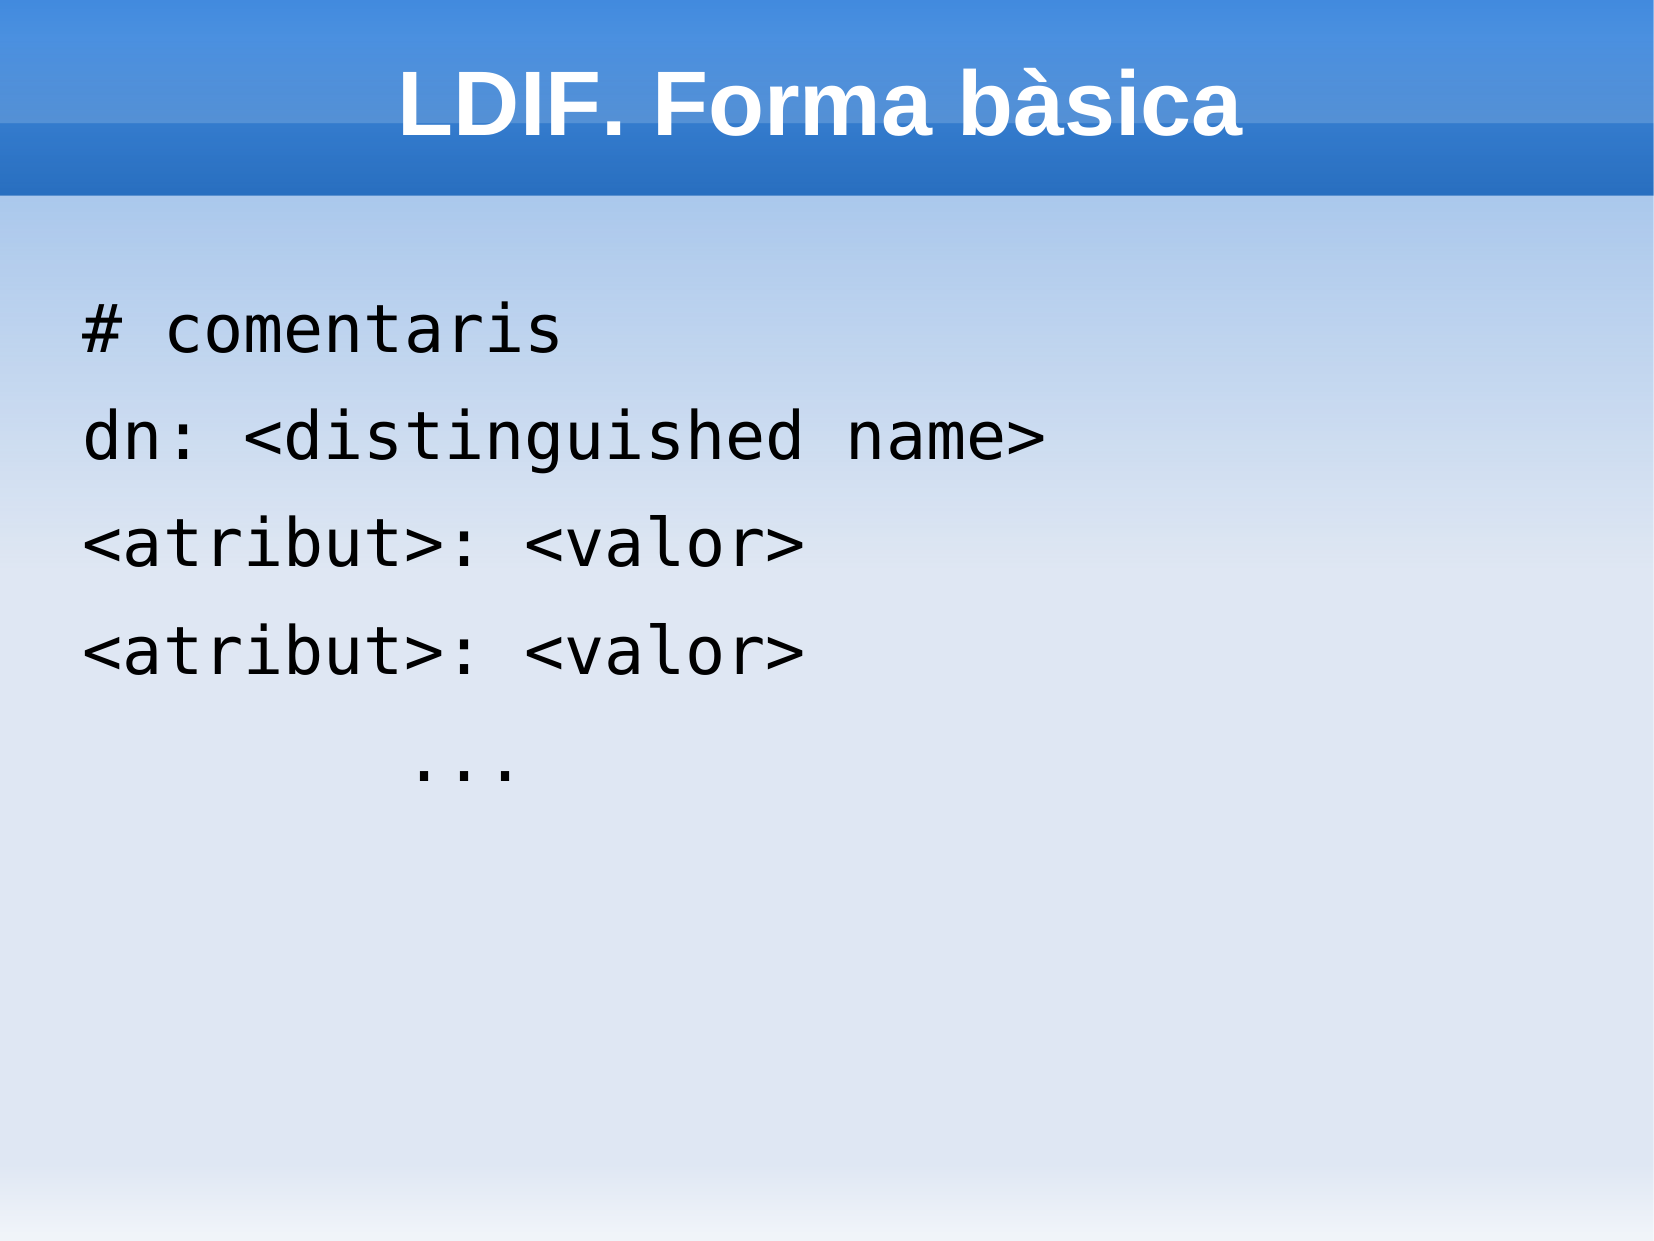

# LDIF. Forma bàsica
# comentaris
dn: <distinguished name>
<atribut>: <valor>
<atribut>: <valor>
 ...